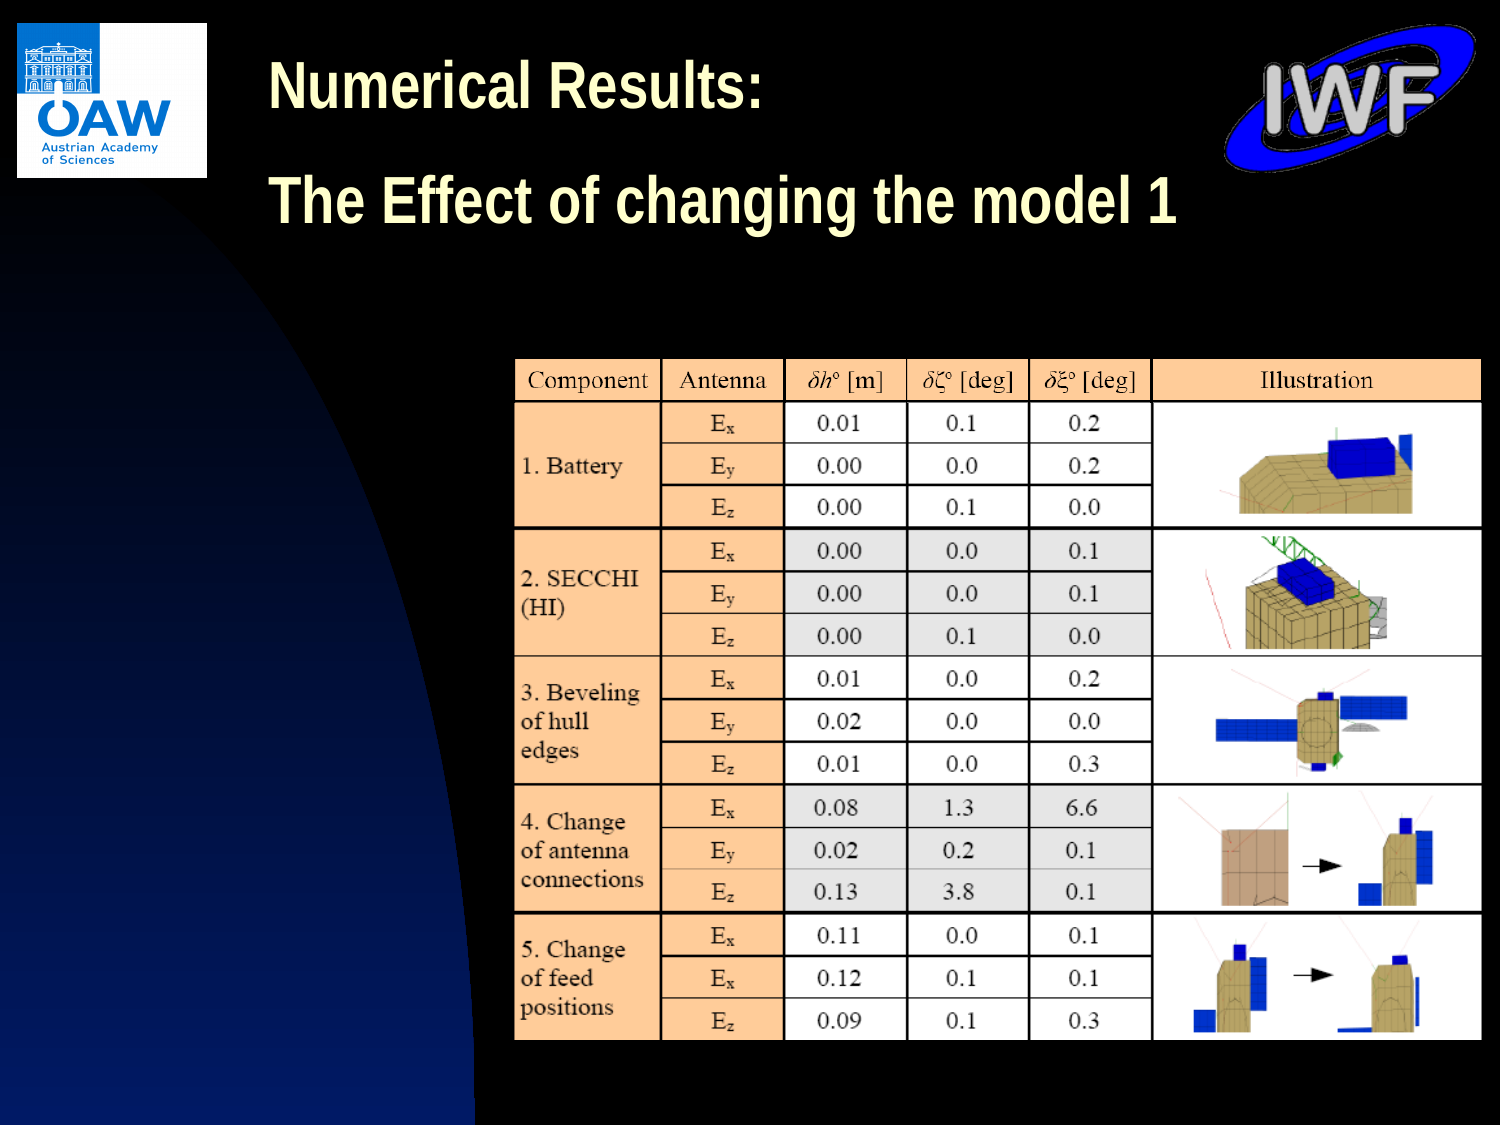

# Numerical Results: The Effect of changing the model 1